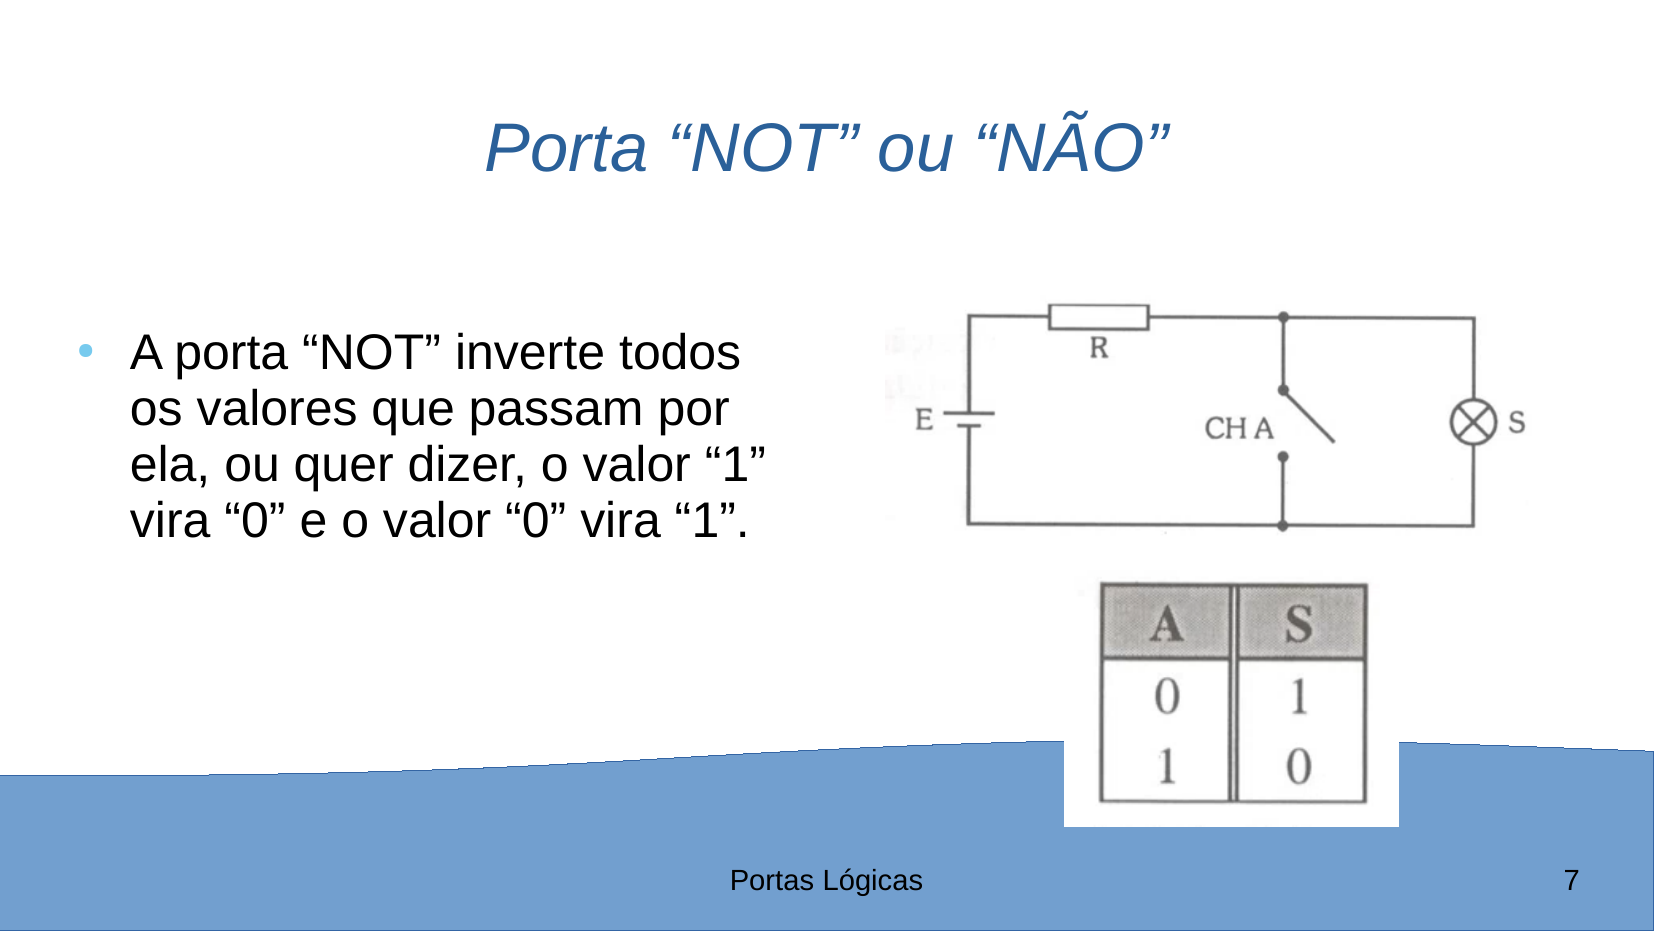

# Porta “NOT” ou “NÃO”
A porta “NOT” inverte todos os valores que passam por ela, ou quer dizer, o valor “1” vira “0” e o valor “0” vira “1”.